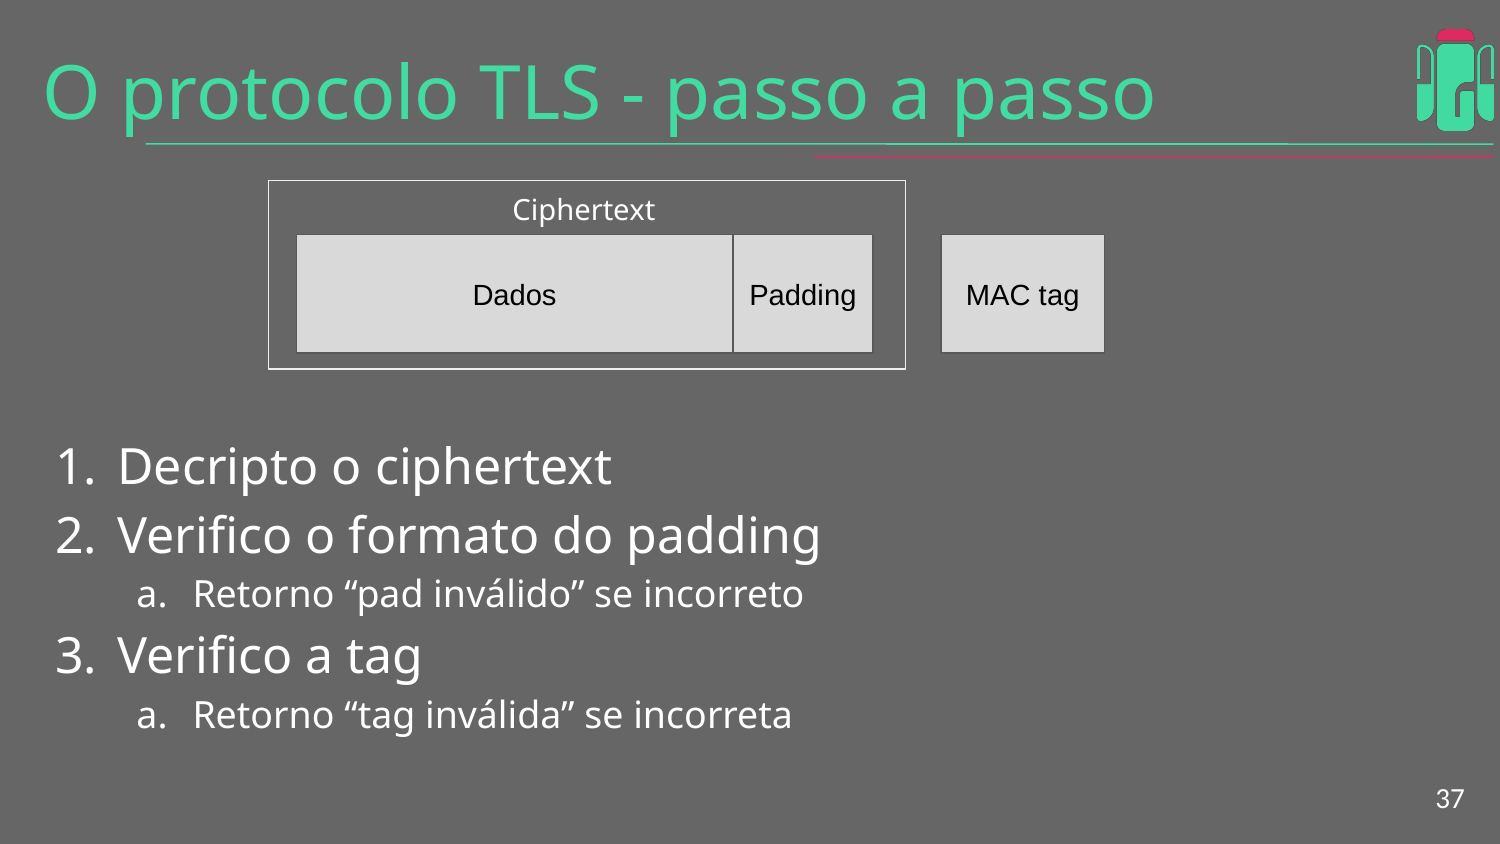

# O protocolo TLS - passo a passo
Ciphertext
Dados
Padding
MAC tag
Decripto o ciphertext
Verifico o formato do padding
Retorno “pad inválido” se incorreto
Verifico a tag
Retorno “tag inválida” se incorreta